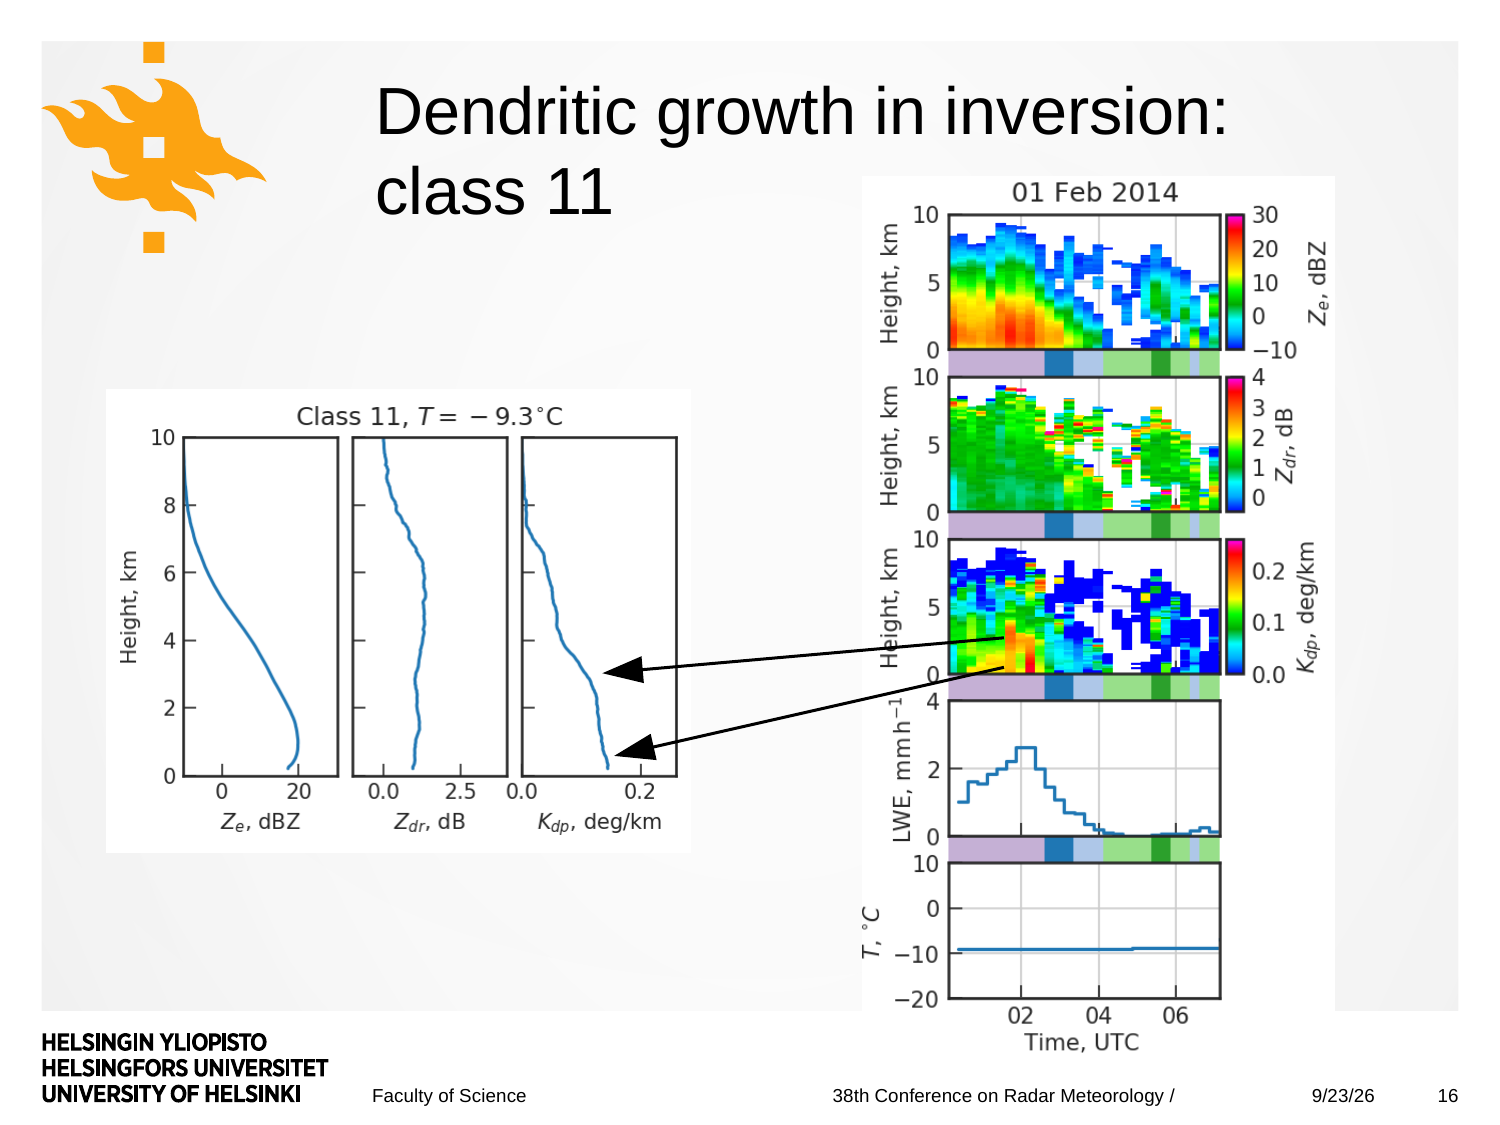

# Dendritic growth in inversion: class 11
16
alatunniste